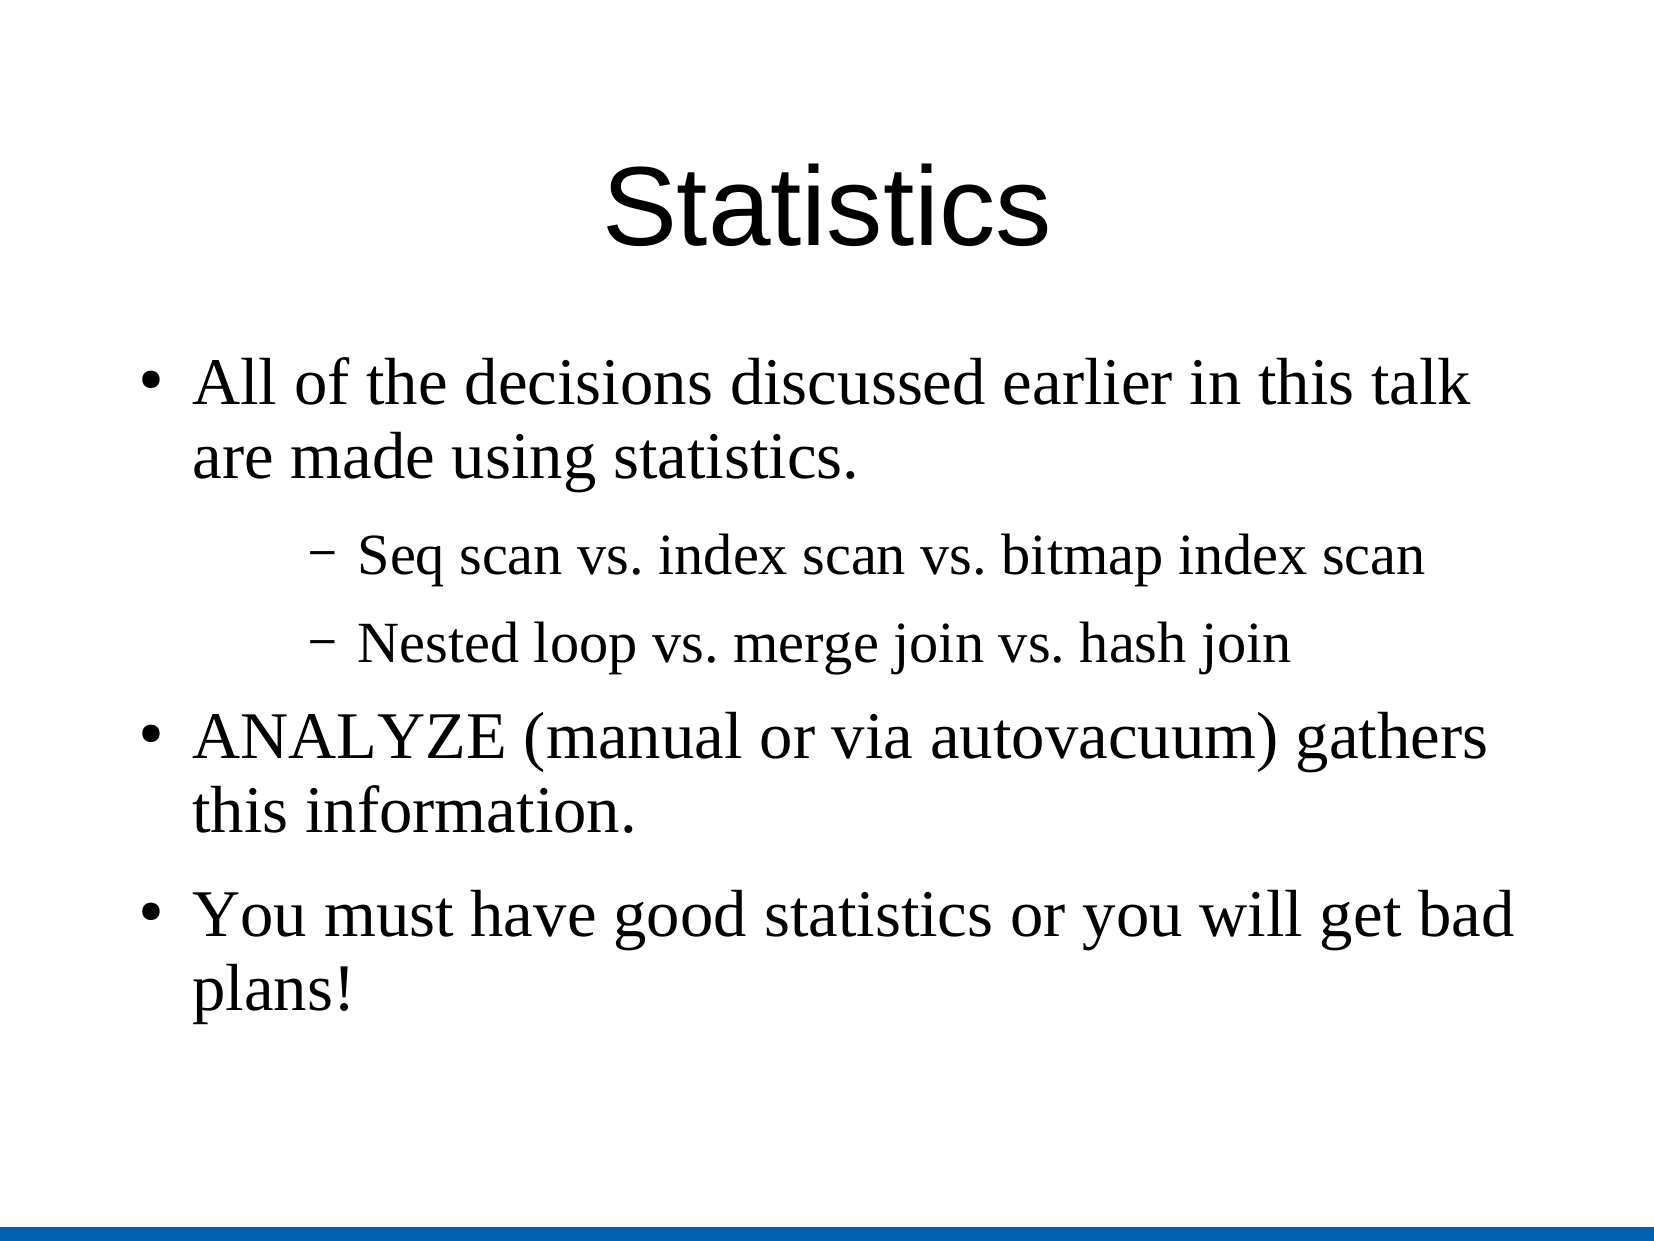

# Statistics
All of the decisions discussed earlier in this talk are made using statistics.
Seq scan vs. index scan vs. bitmap index scan
Nested loop vs. merge join vs. hash join
ANALYZE (manual or via autovacuum) gathers this information.
You must have good statistics or you will get bad plans!